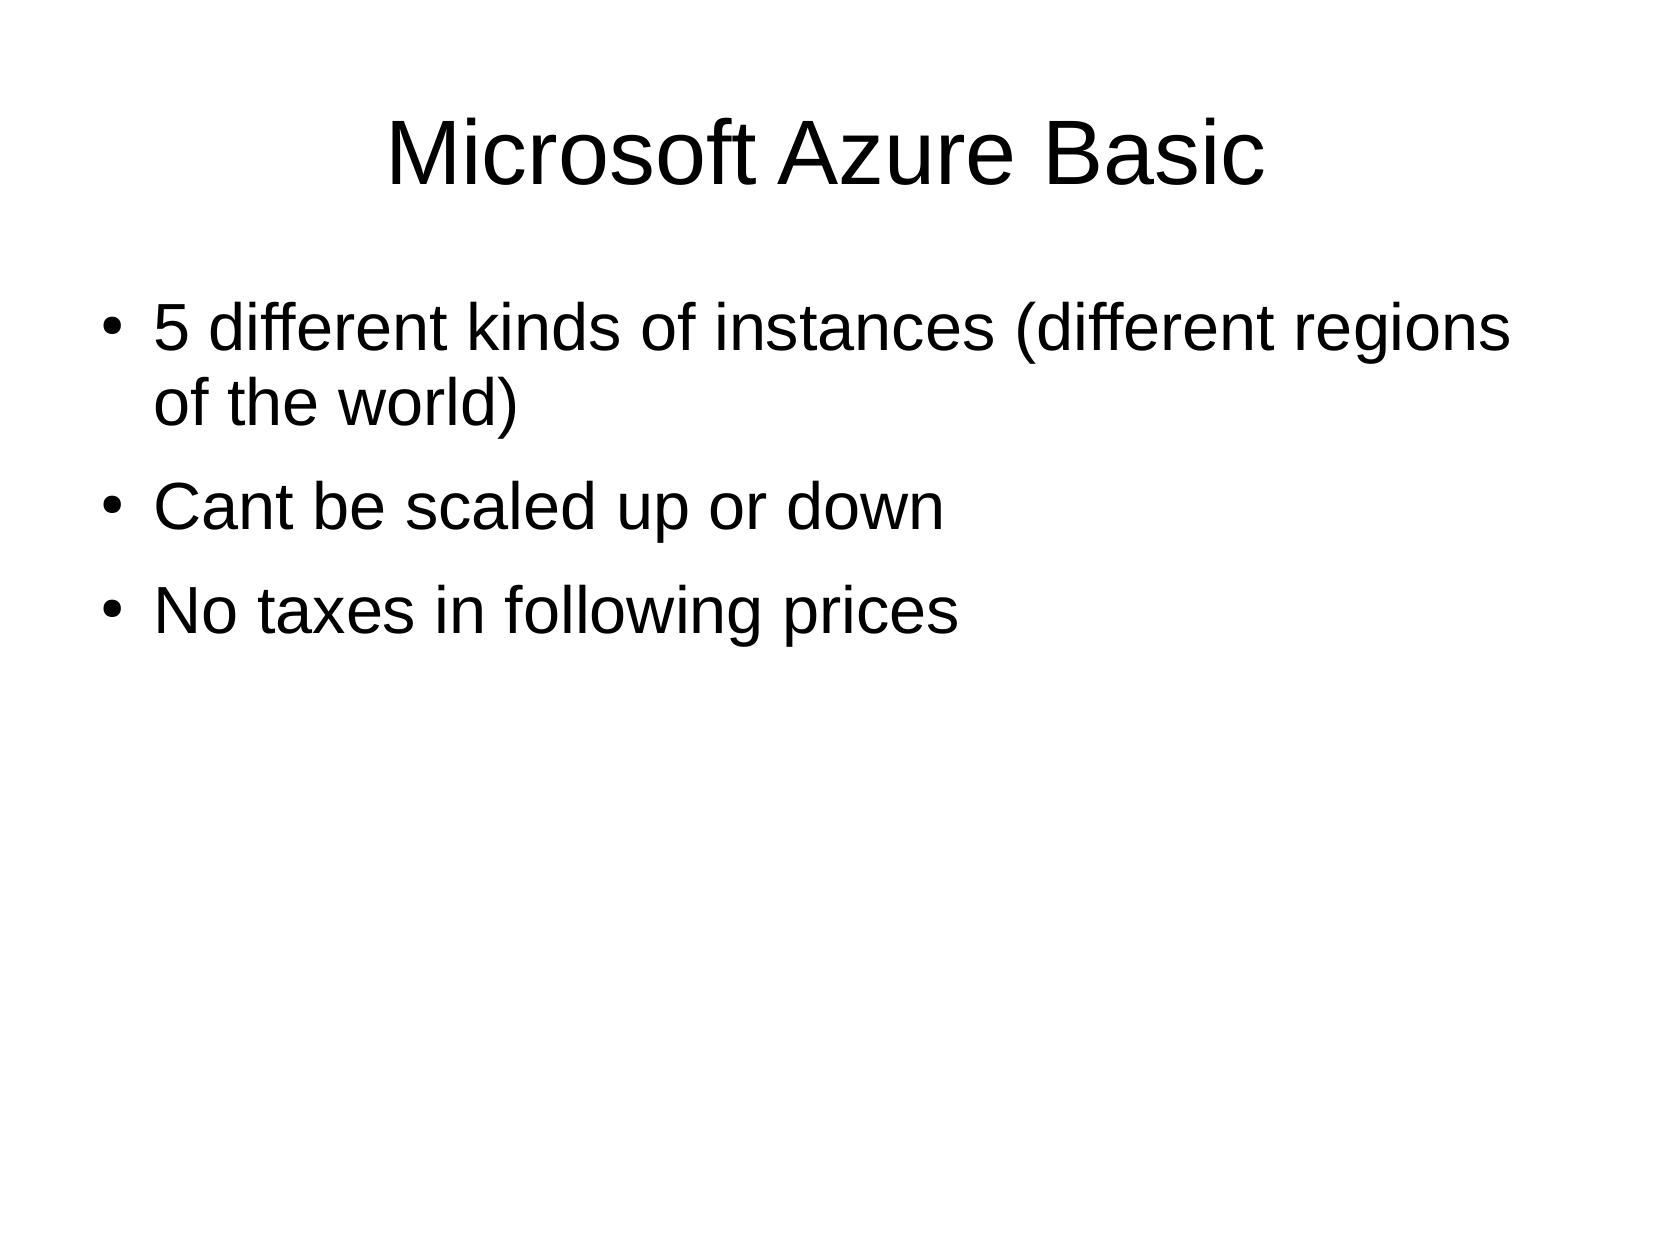

# Microsoft Azure Basic
5 different kinds of instances (different regions of the world)
Cant be scaled up or down
No taxes in following prices